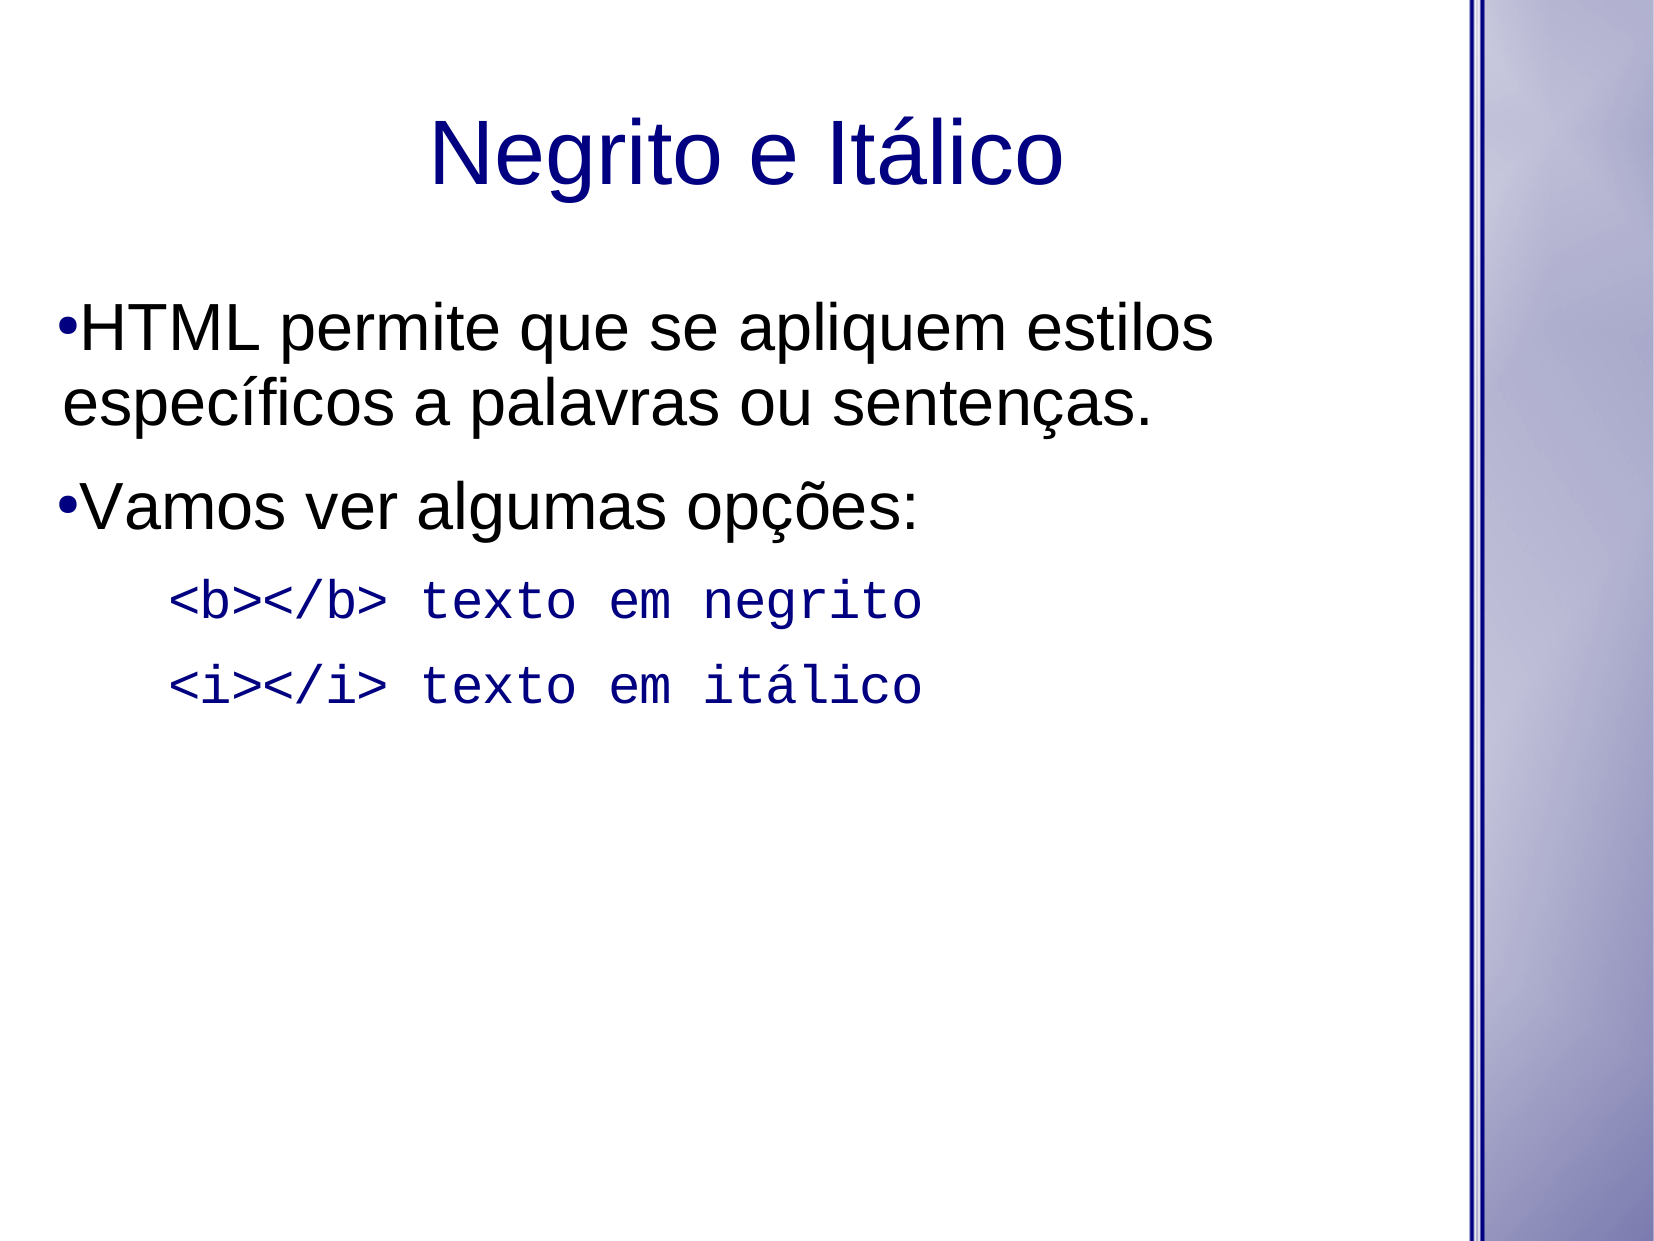

# Negrito e Itálico
HTML permite que se apliquem estilos específicos a palavras ou sentenças.
Vamos ver algumas opções:
<b></b> texto em negrito
<i></i> texto em itálico